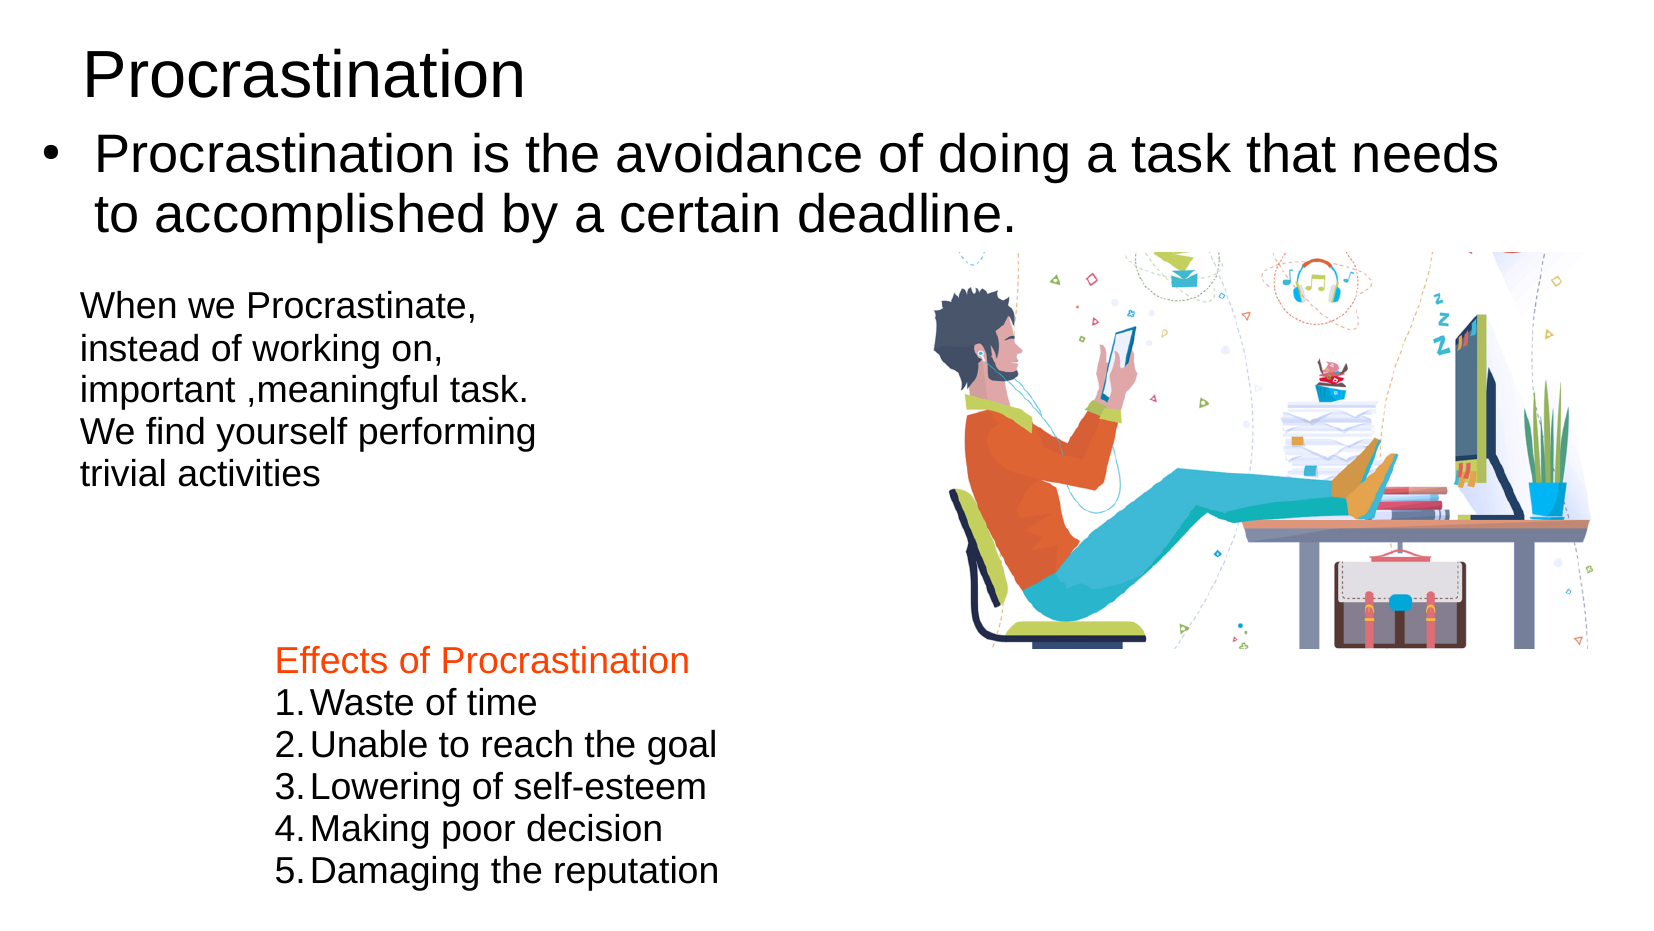

# Procrastination
Procrastination is the avoidance of doing a task that needs to accomplished by a certain deadline.
When we Procrastinate, instead of working on, important ,meaningful task.
We find yourself performing trivial activities
Effects of Procrastination
Waste of time
Unable to reach the goal
Lowering of self-esteem
Making poor decision
Damaging the reputation